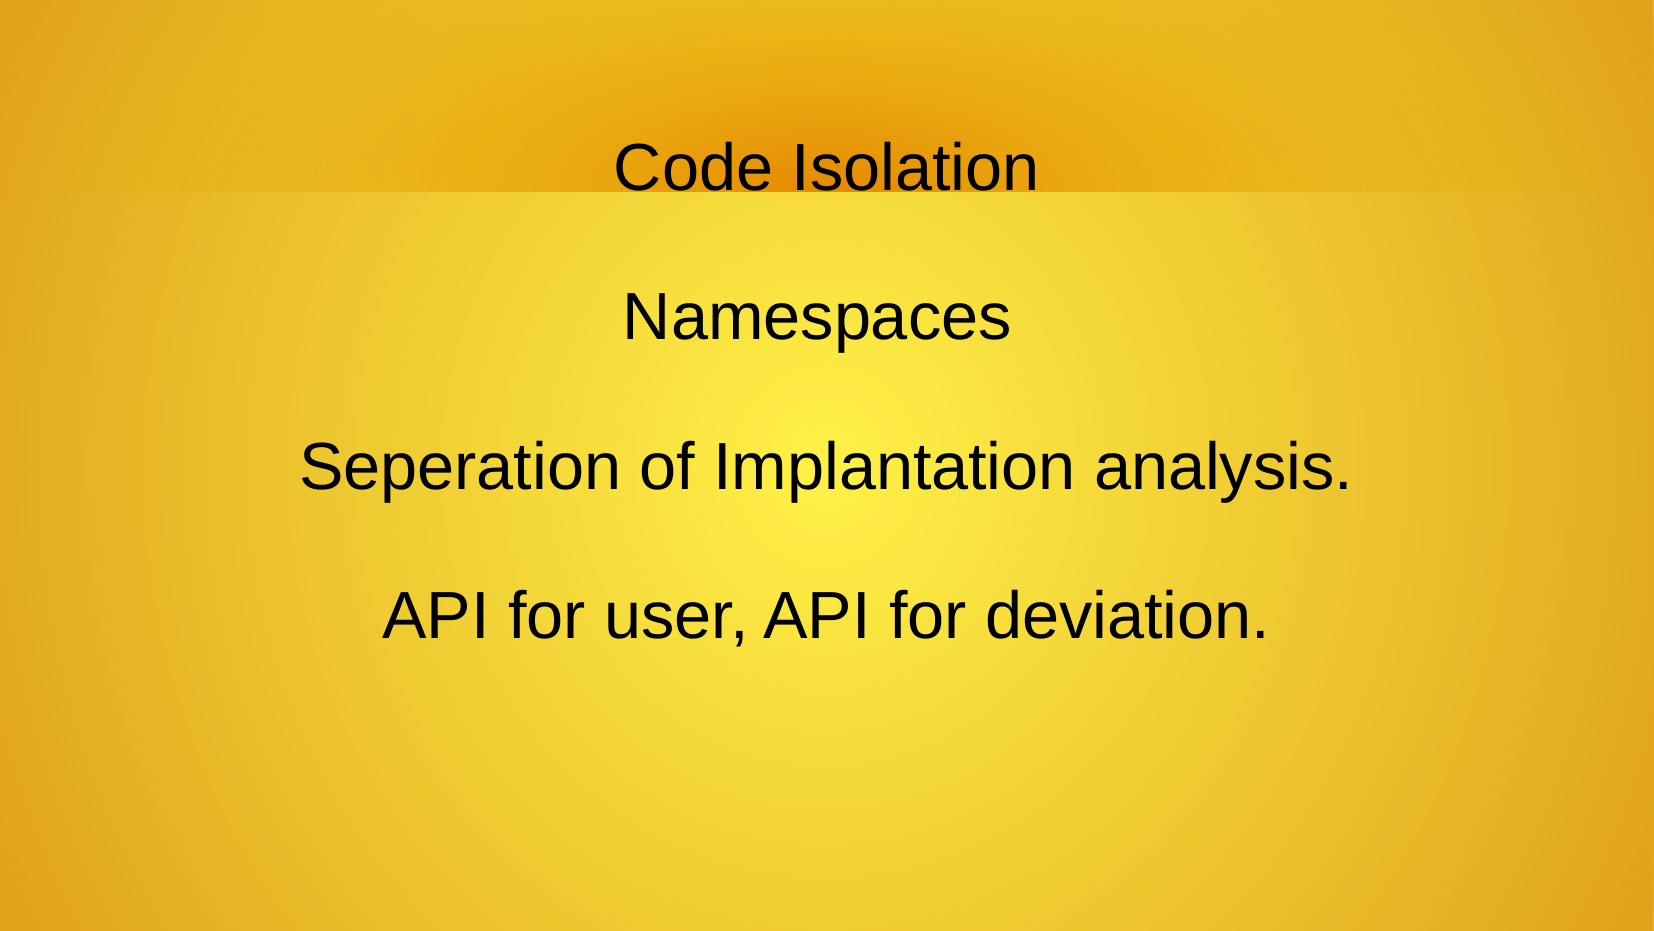

# Code Isolation
Namespaces
Seperation of Implantation analysis.
API for user, API for deviation.